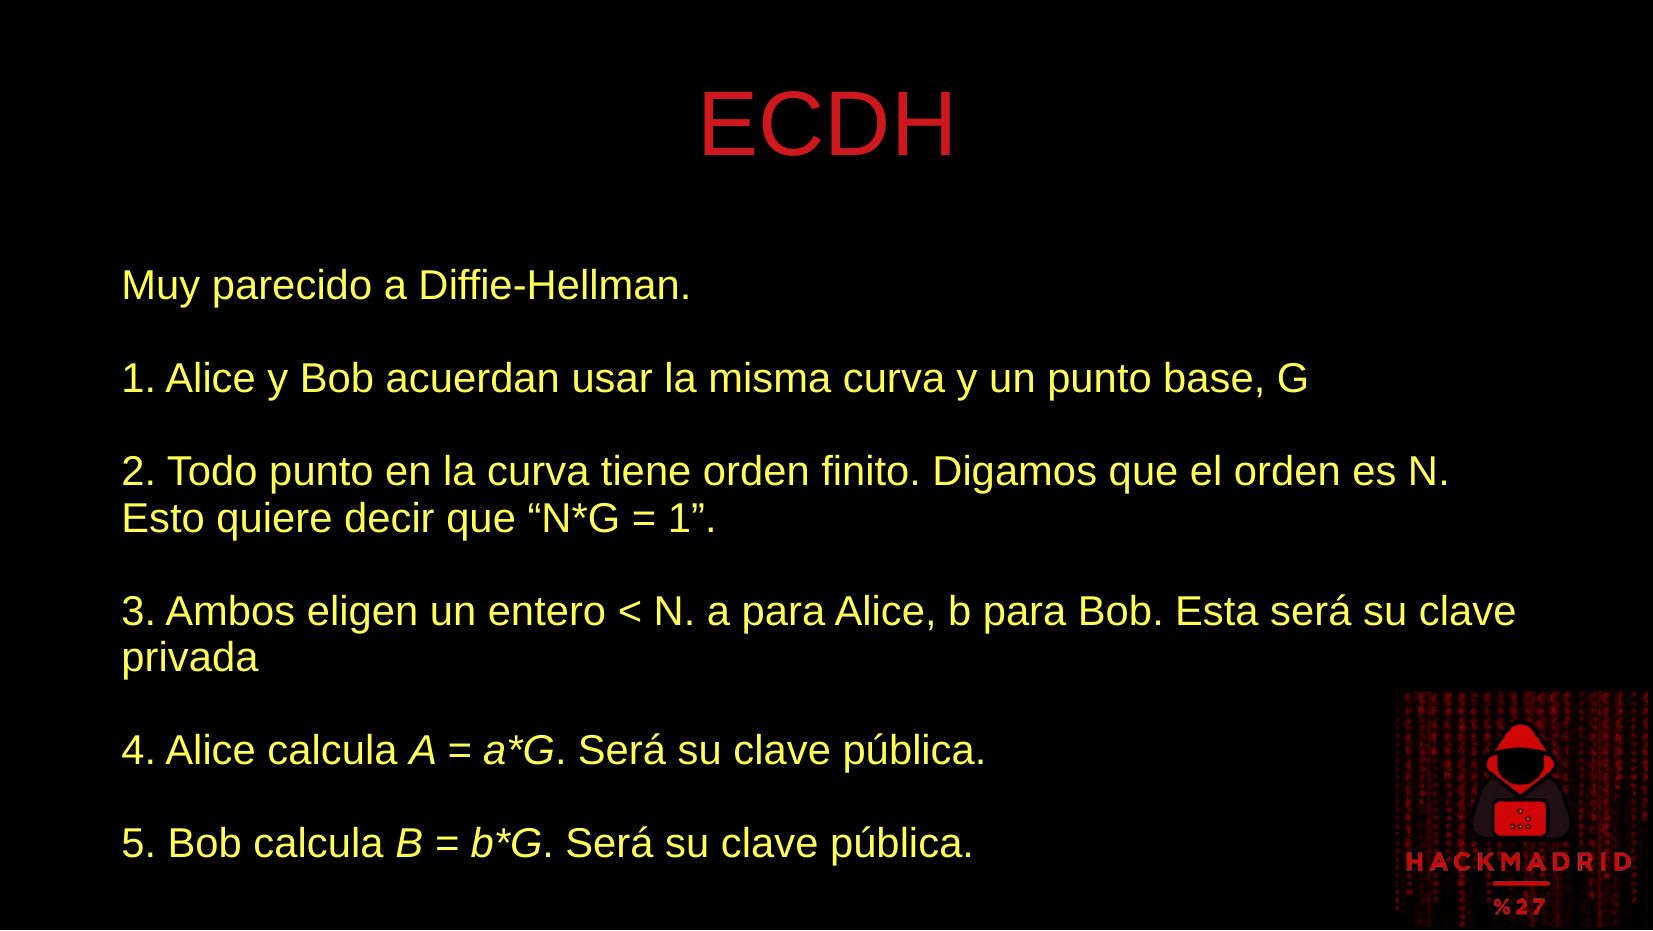

# ECDH
Muy parecido a Diffie-Hellman.
1. Alice y Bob acuerdan usar la misma curva y un punto base, G
2. Todo punto en la curva tiene orden finito. Digamos que el orden es N. Esto quiere decir que “N*G = 1”.
3. Ambos eligen un entero < N. a para Alice, b para Bob. Esta será su clave privada
4. Alice calcula A = a*G. Será su clave pública.
5. Bob calcula B = b*G. Será su clave pública.